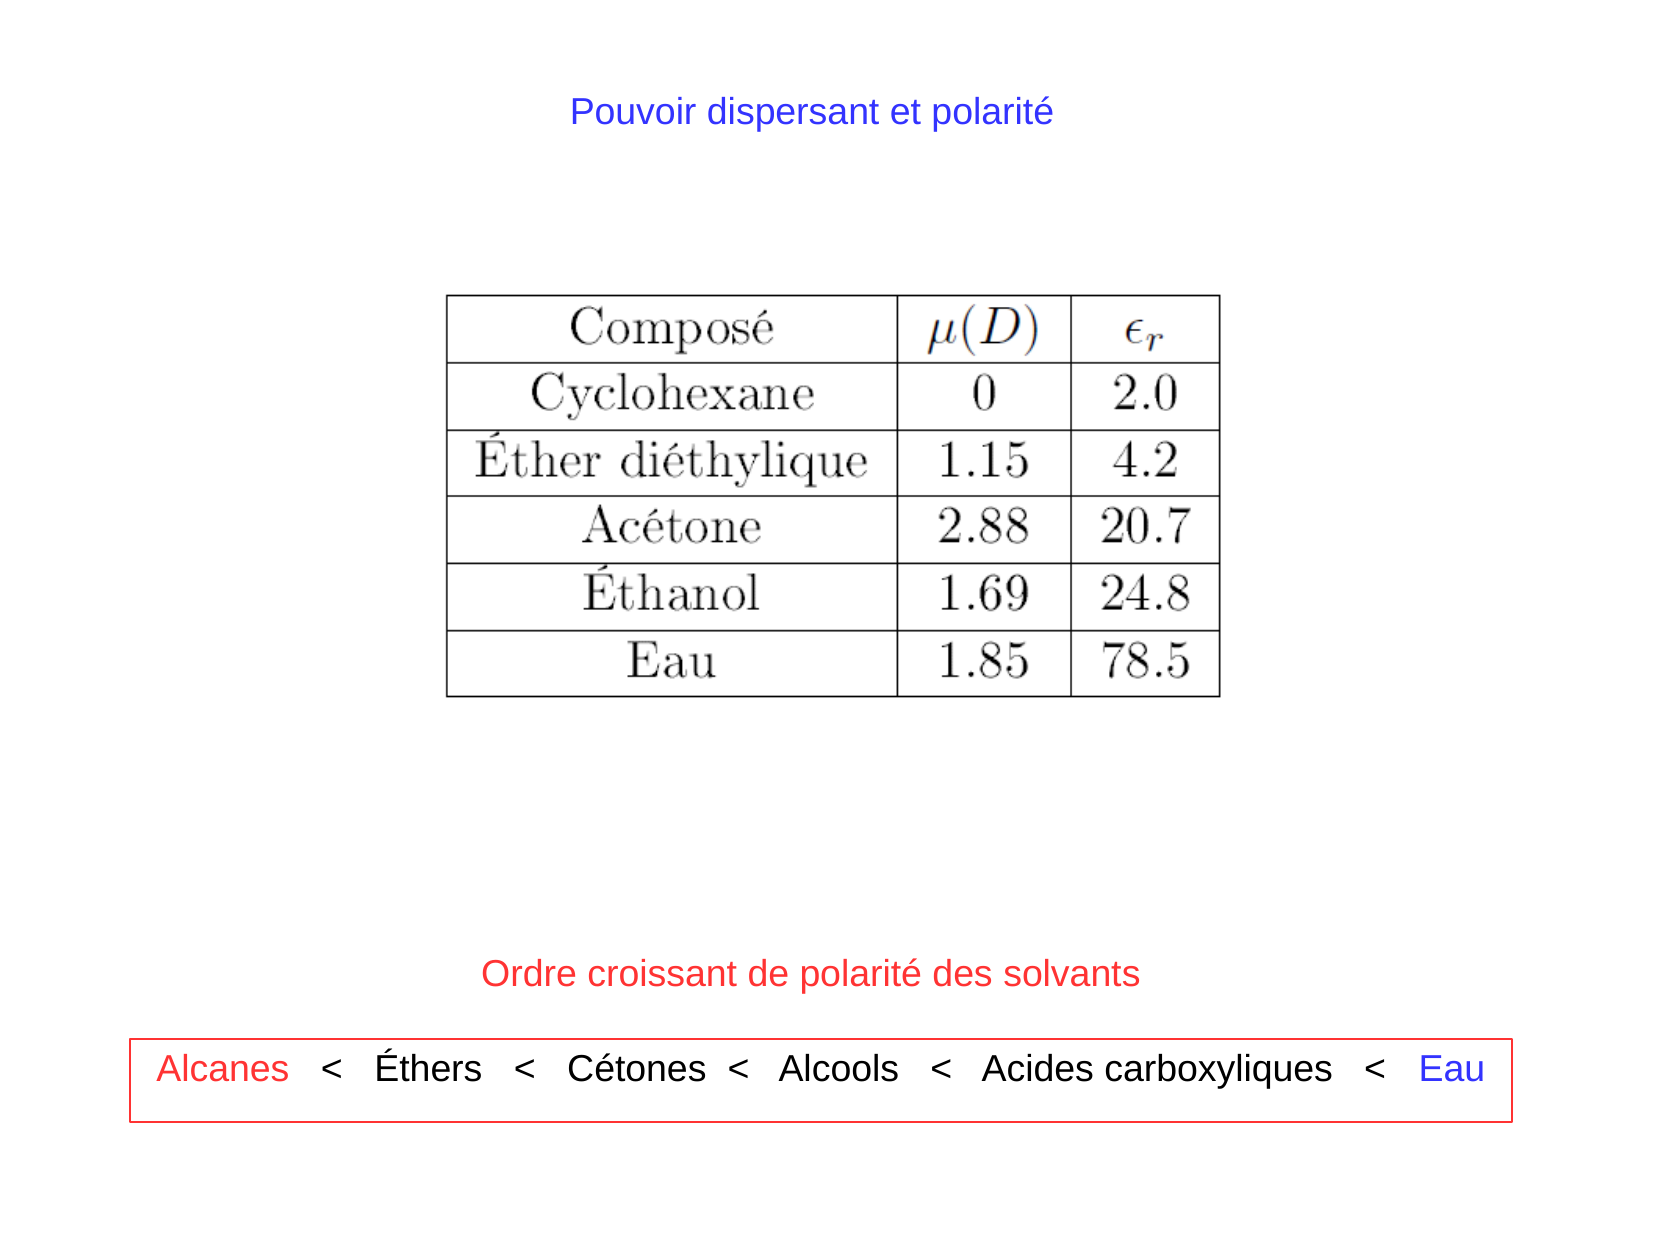

Pouvoir dispersant et polarité
Ordre croissant de polarité des solvants
Alcanes < Éthers < Cétones < Alcools < Acides carboxyliques < Eau